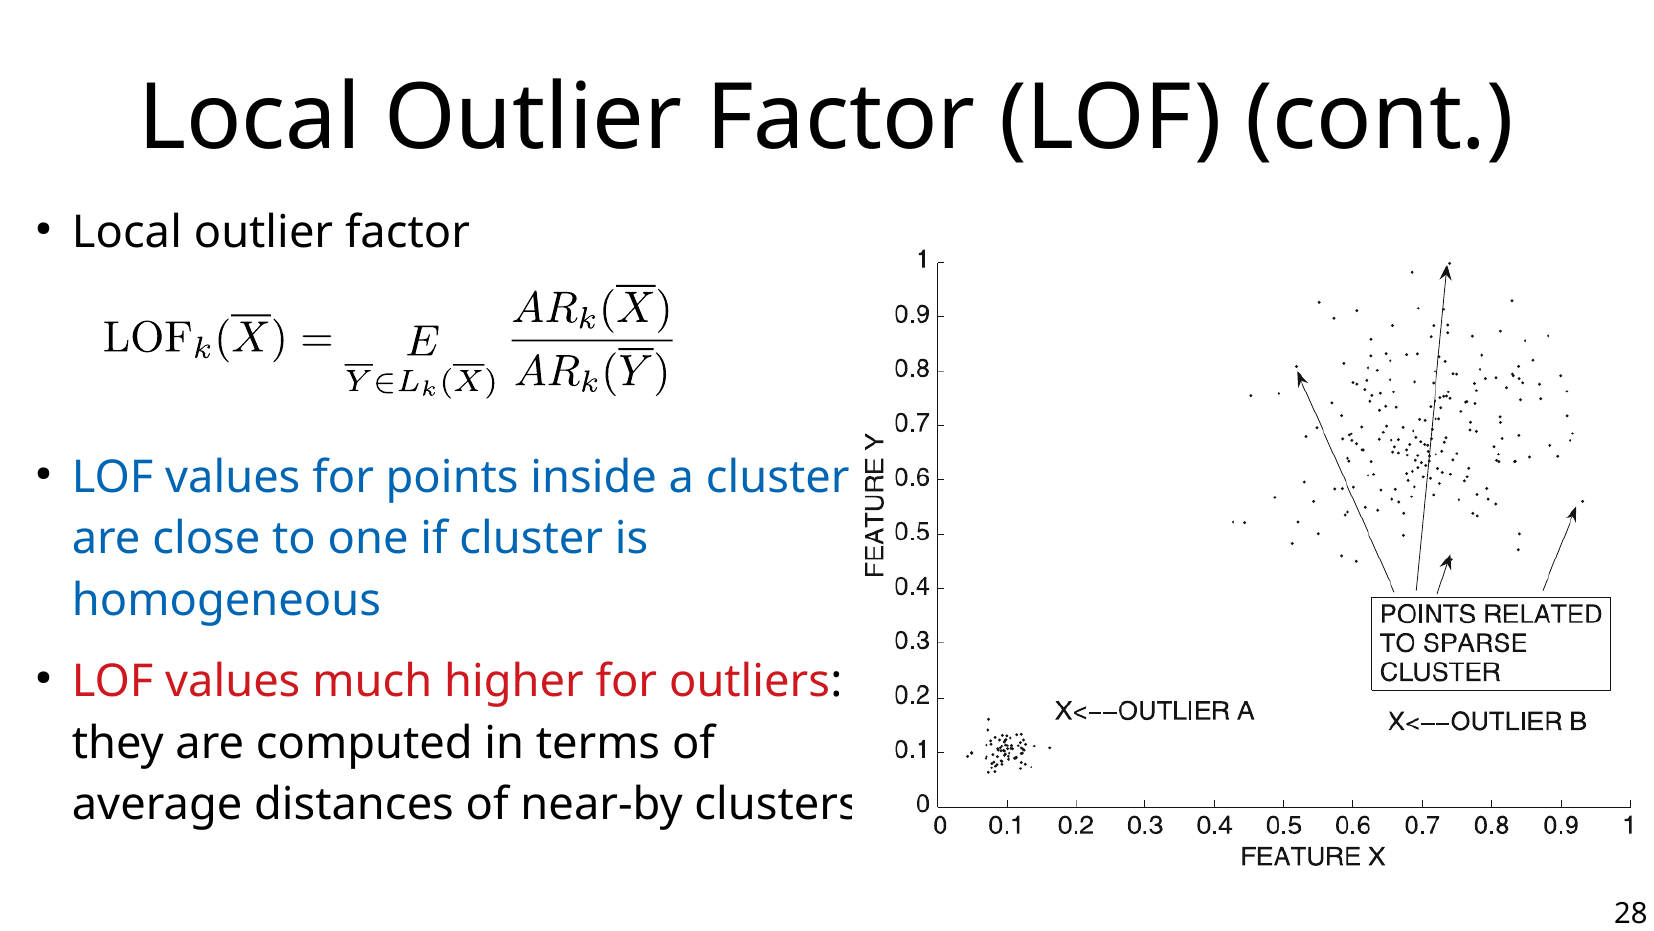

# Local Outlier Factor (LOF) (cont.)
Local outlier factor
LOF values for points inside a cluster are close to one if cluster is homogeneous
LOF values much higher for outliers: they are computed in terms of average distances of near-by clusters
28